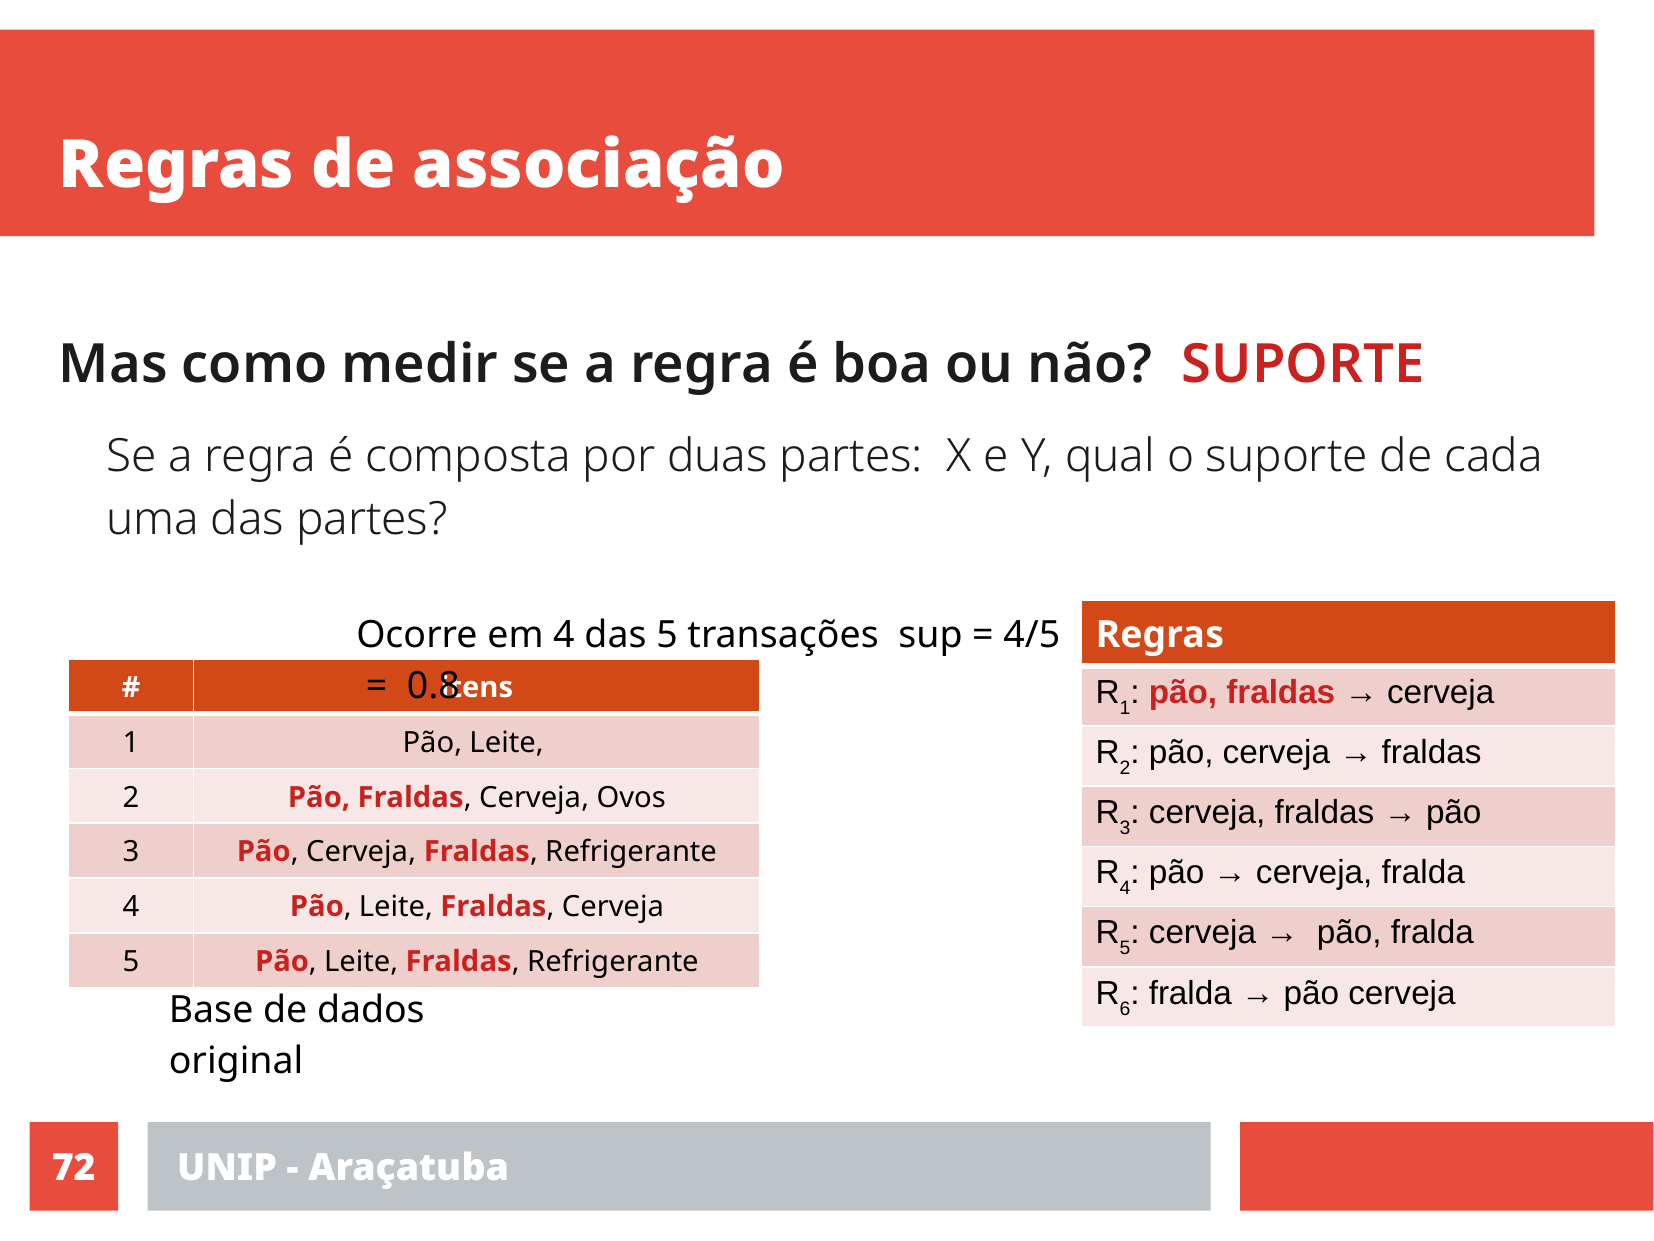

# Regras de associação
Mas como medir se a regra é boa ou não? SUPORTE
Se a regra é composta por duas partes: X e Y, qual o suporte de cada uma das partes?
Ocorre em 4 das 5 transações sup = 4/5 = 0.8
| Regras |
| --- |
| R1: pão, fraldas → cerveja |
| R2: pão, cerveja → fraldas |
| R3: cerveja, fraldas → pão |
| R4: pão → cerveja, fralda |
| R5: cerveja → pão, fralda |
| R6: fralda → pão cerveja |
| # | itens |
| --- | --- |
| 1 | Pão, Leite, |
| 2 | Pão, Fraldas, Cerveja, Ovos |
| 3 | Pão, Cerveja, Fraldas, Refrigerante |
| 4 | Pão, Leite, Fraldas, Cerveja |
| 5 | Pão, Leite, Fraldas, Refrigerante |
Base de dados original
72
UNIP - Araçatuba